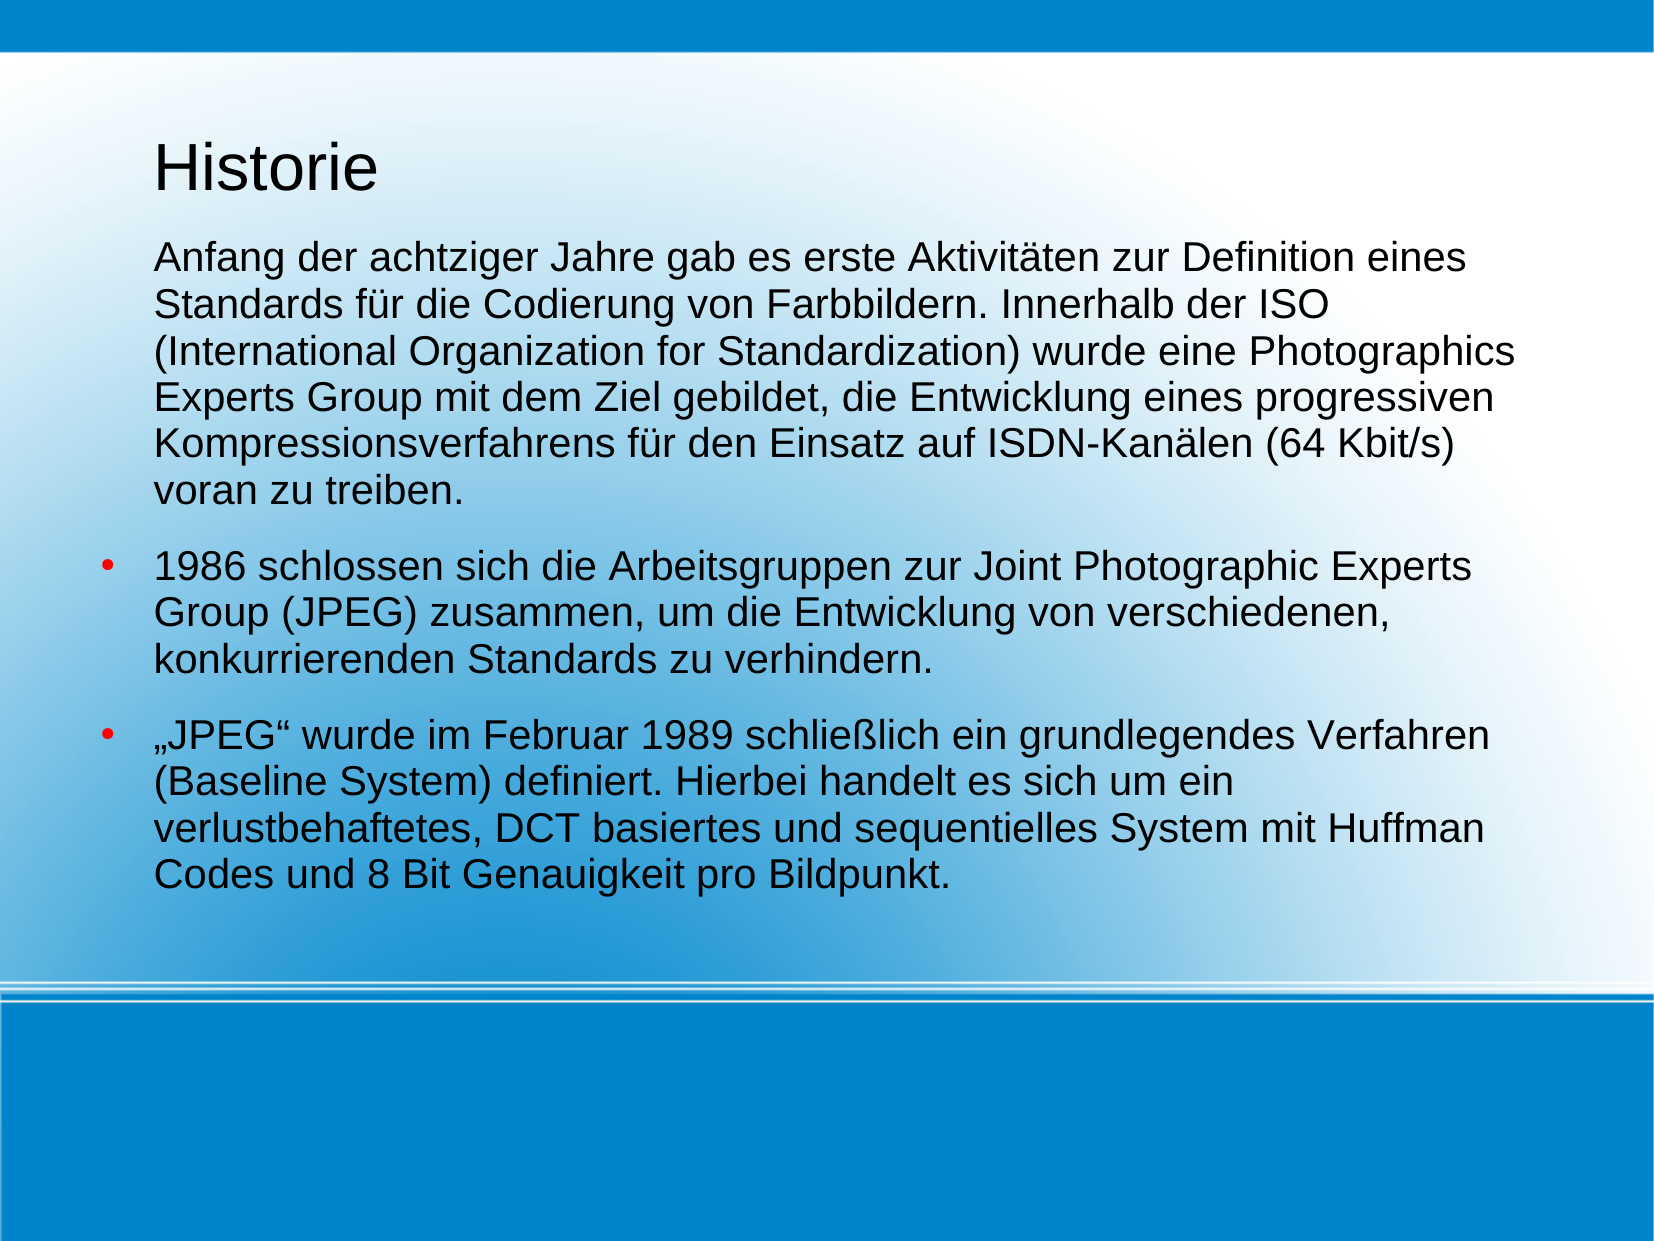

Historie
Anfang der achtziger Jahre gab es erste Aktivitäten zur Definition eines Standards für die Codierung von Farbbildern. Innerhalb der ISO (International Organization for Standardization) wurde eine Photographics Experts Group mit dem Ziel gebildet, die Entwicklung eines progressiven Kompressionsverfahrens für den Einsatz auf ISDN-Kanälen (64 Kbit/s) voran zu treiben.
1986 schlossen sich die Arbeitsgruppen zur Joint Photographic Experts Group (JPEG) zusammen, um die Entwicklung von verschiedenen, konkurrierenden Standards zu verhindern.
„JPEG“ wurde im Februar 1989 schließlich ein grundlegendes Verfahren (Baseline System) definiert. Hierbei handelt es sich um ein verlustbehaftetes, DCT basiertes und sequentielles System mit Huffman Codes und 8 Bit Genauigkeit pro Bildpunkt.
#